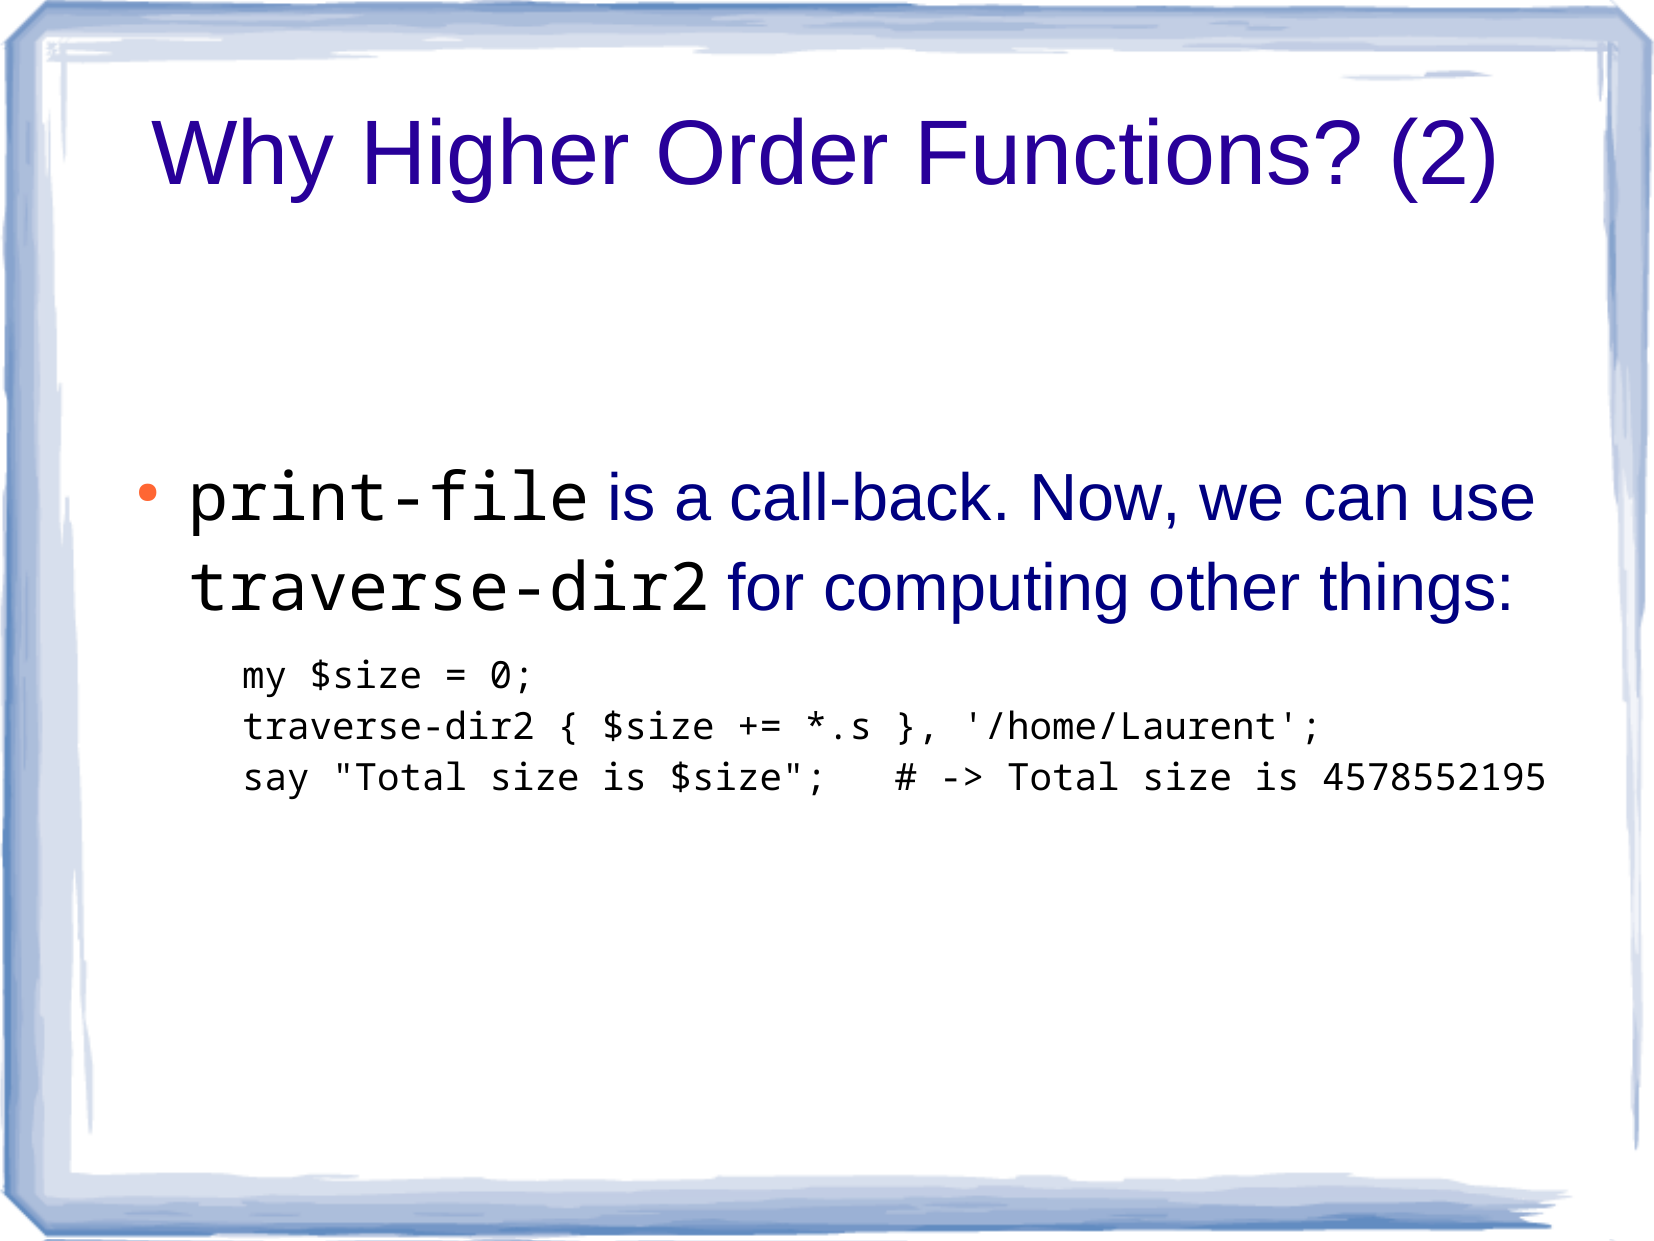

# Why Higher Order Functions? (2)
print-file is a call-back. Now, we can use traverse-dir2 for computing other things:
my $size = 0;
traverse-dir2 { $size += *.s }, '/home/Laurent';
say "Total size is $size"; # -> Total size is 4578552195